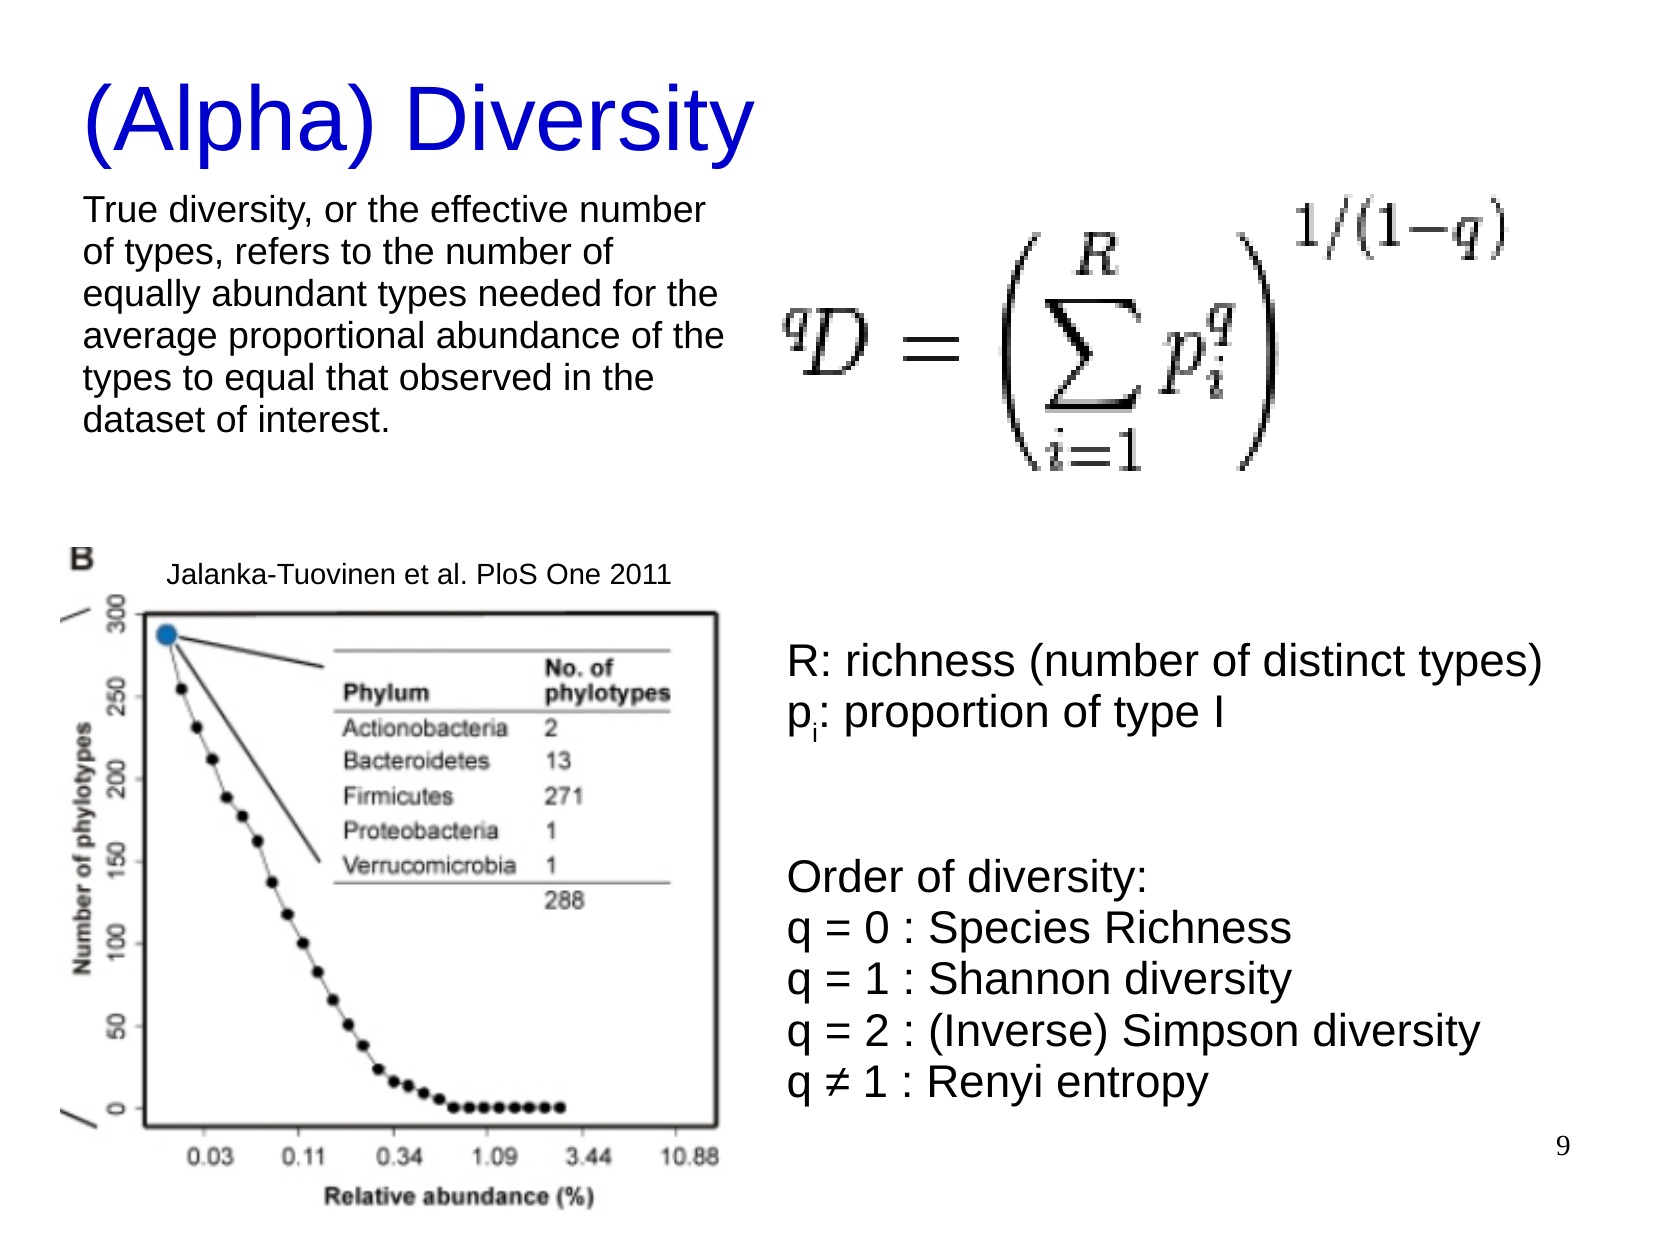

# (Alpha) Diversity
True diversity, or the effective number of types, refers to the number of equally abundant types needed for the average proportional abundance of the types to equal that observed in the dataset of interest.
Jalanka-Tuovinen et al. PloS One 2011
R: richness (number of distinct types)
pi: proportion of type I
Order of diversity:
q = 0 : Species Richness
q = 1 : Shannon diversity
q = 2 : (Inverse) Simpson diversity
q ≠ 1 : Renyi entropy
9